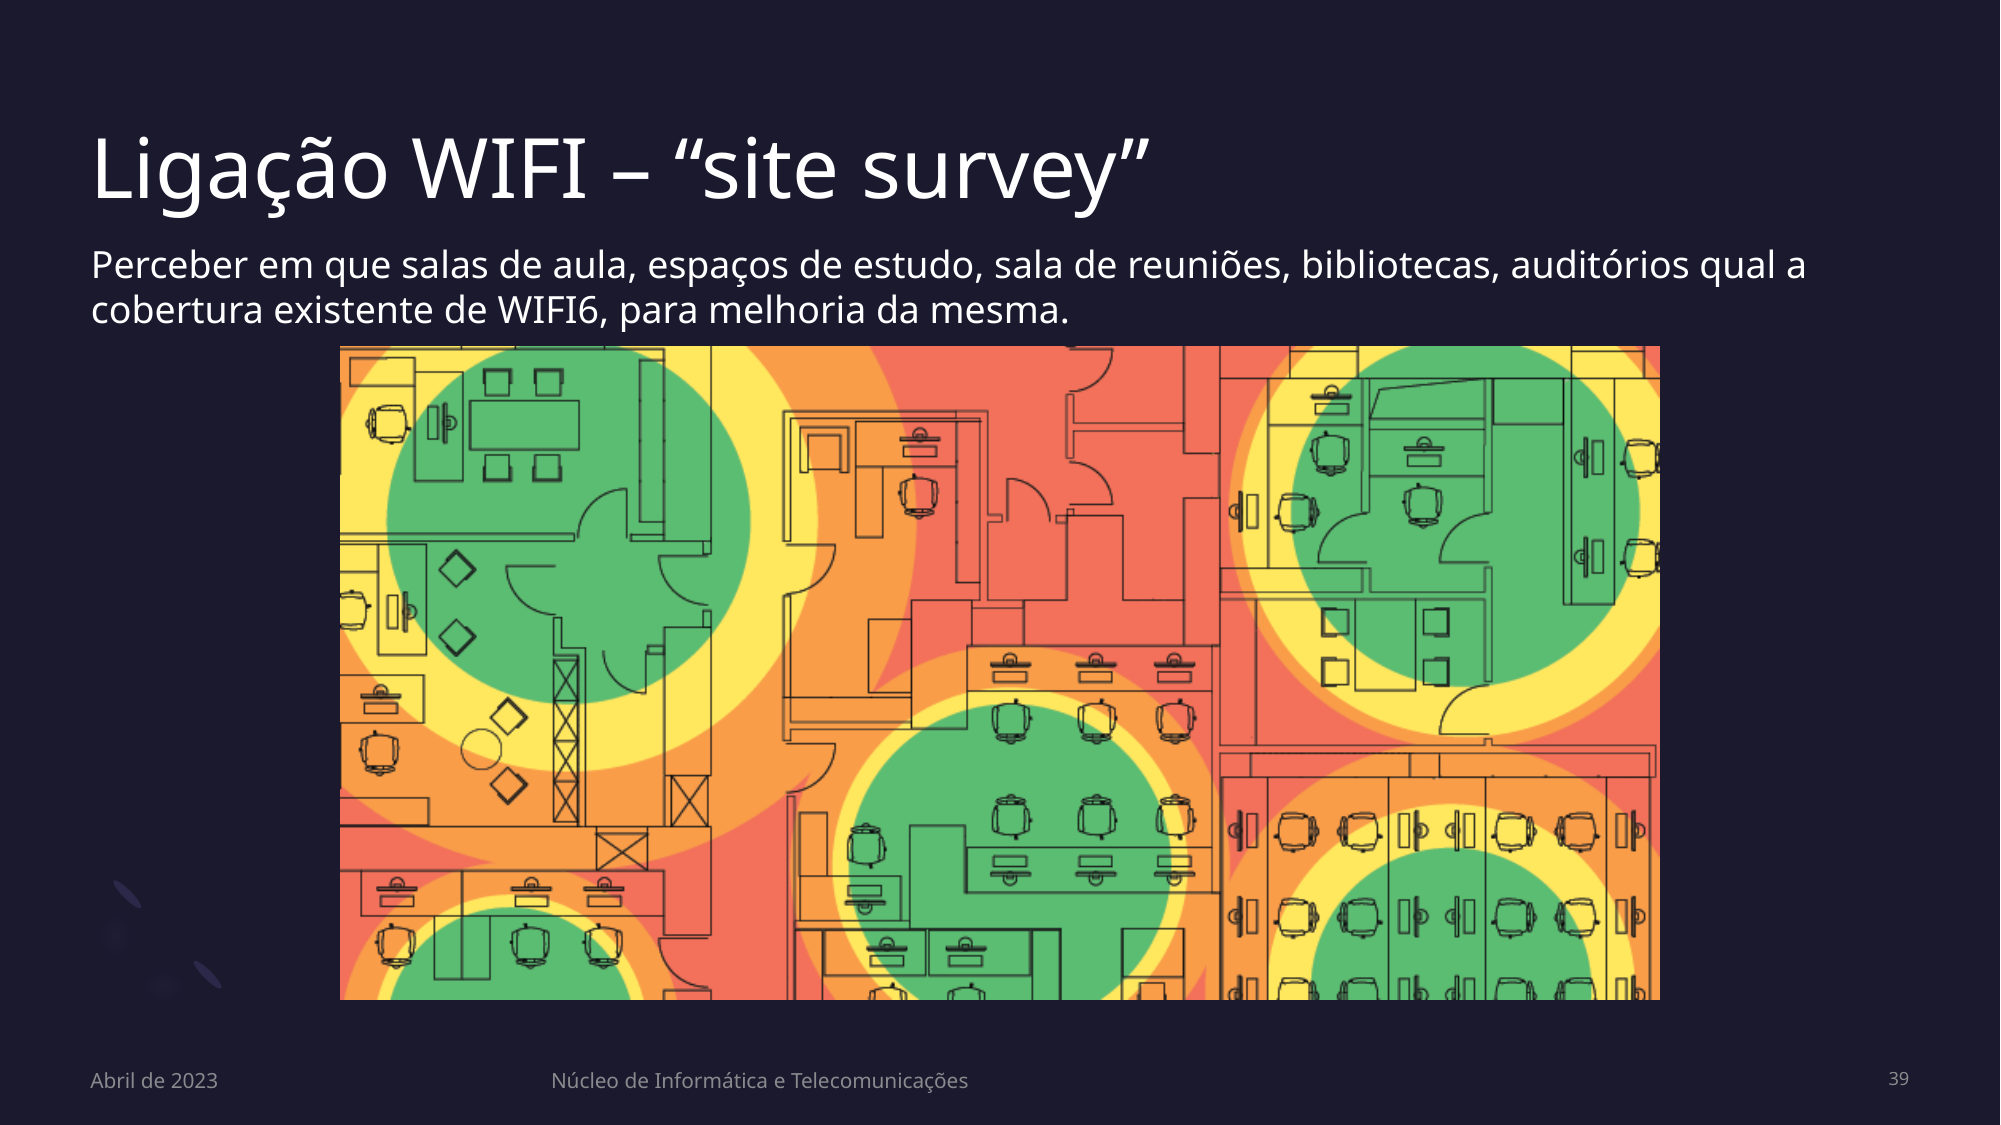

# Ligação WIFI – “site survey”
Perceber em que salas de aula, espaços de estudo, sala de reuniões, bibliotecas, auditórios qual a cobertura existente de WIFI6, para melhoria da mesma.
Abril de 2023
Núcleo de Informática e Telecomunicações